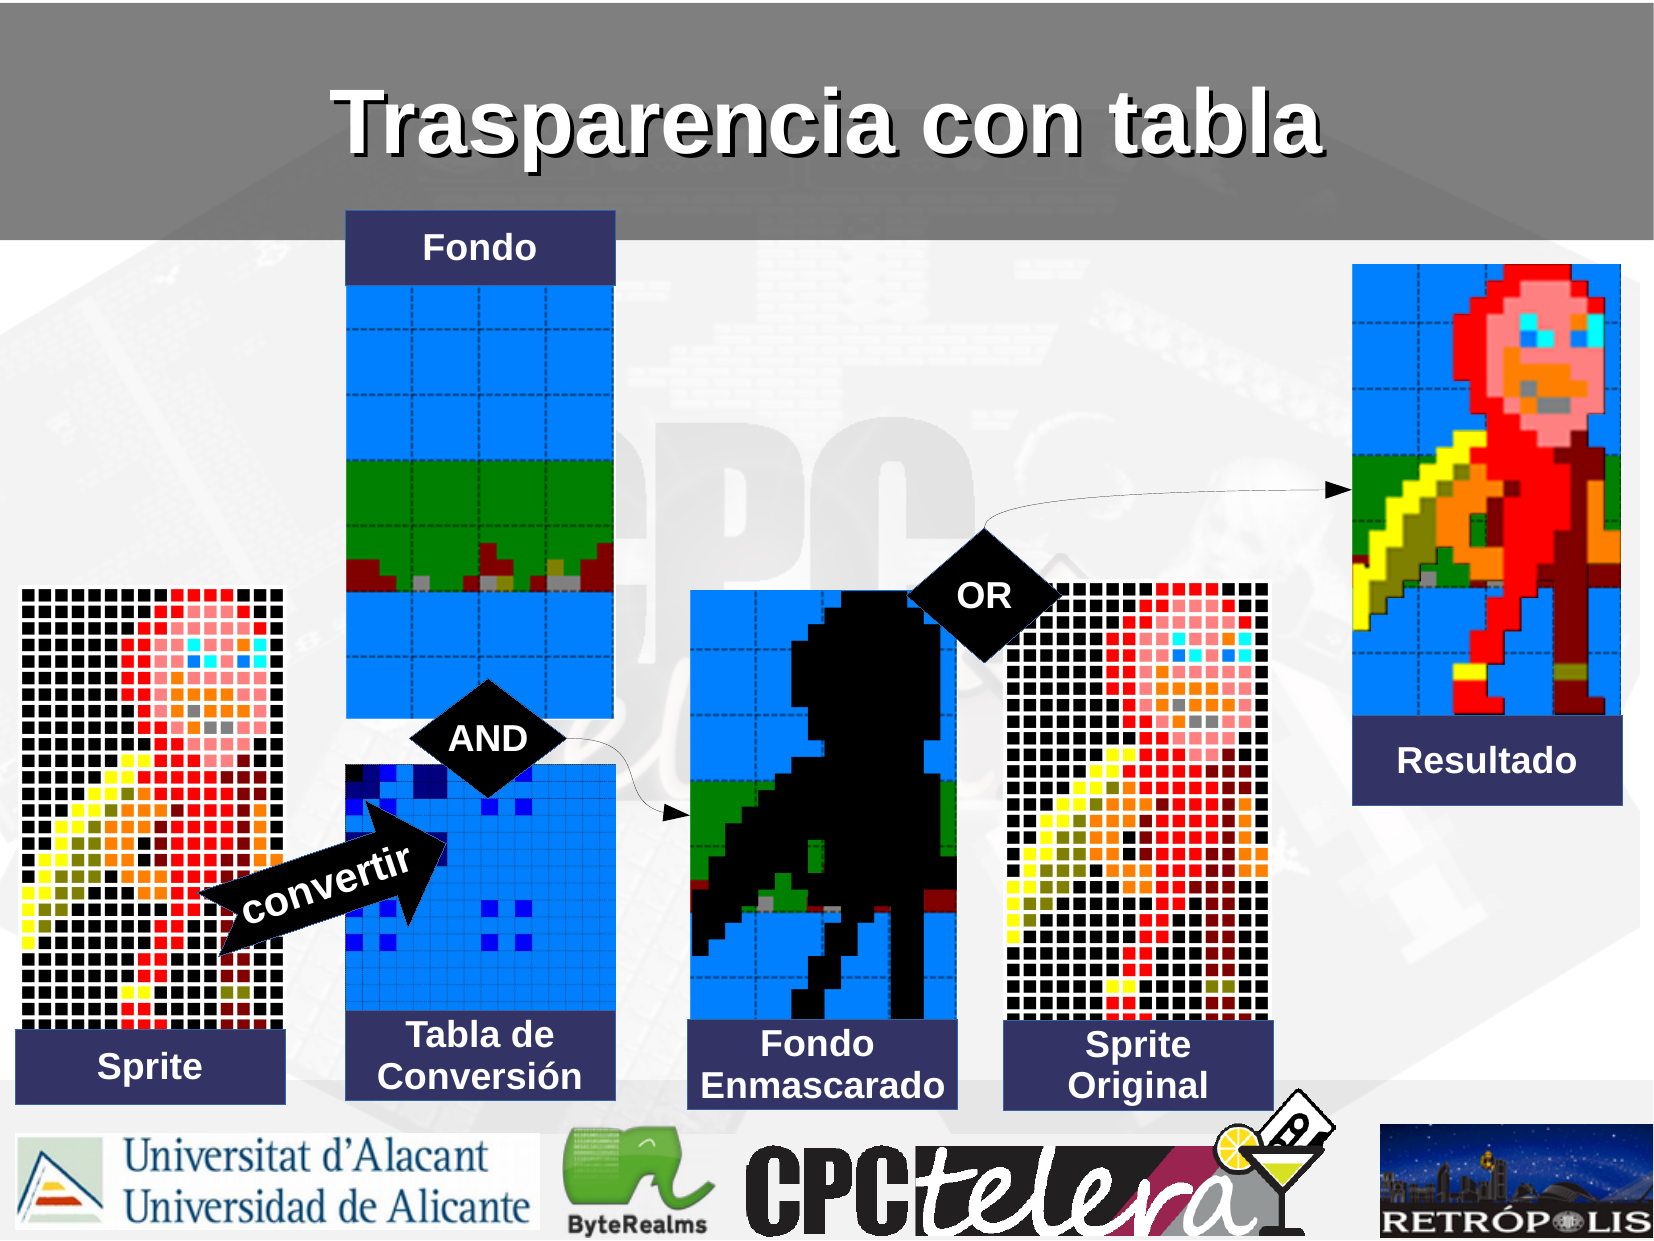

# Trasparencia con tabla
Fondo
Fondo
OR
AND
Resultado
convertir
Tabla de
Conversión
Fondo
Enmascarado
Sprite
Original
Sprite